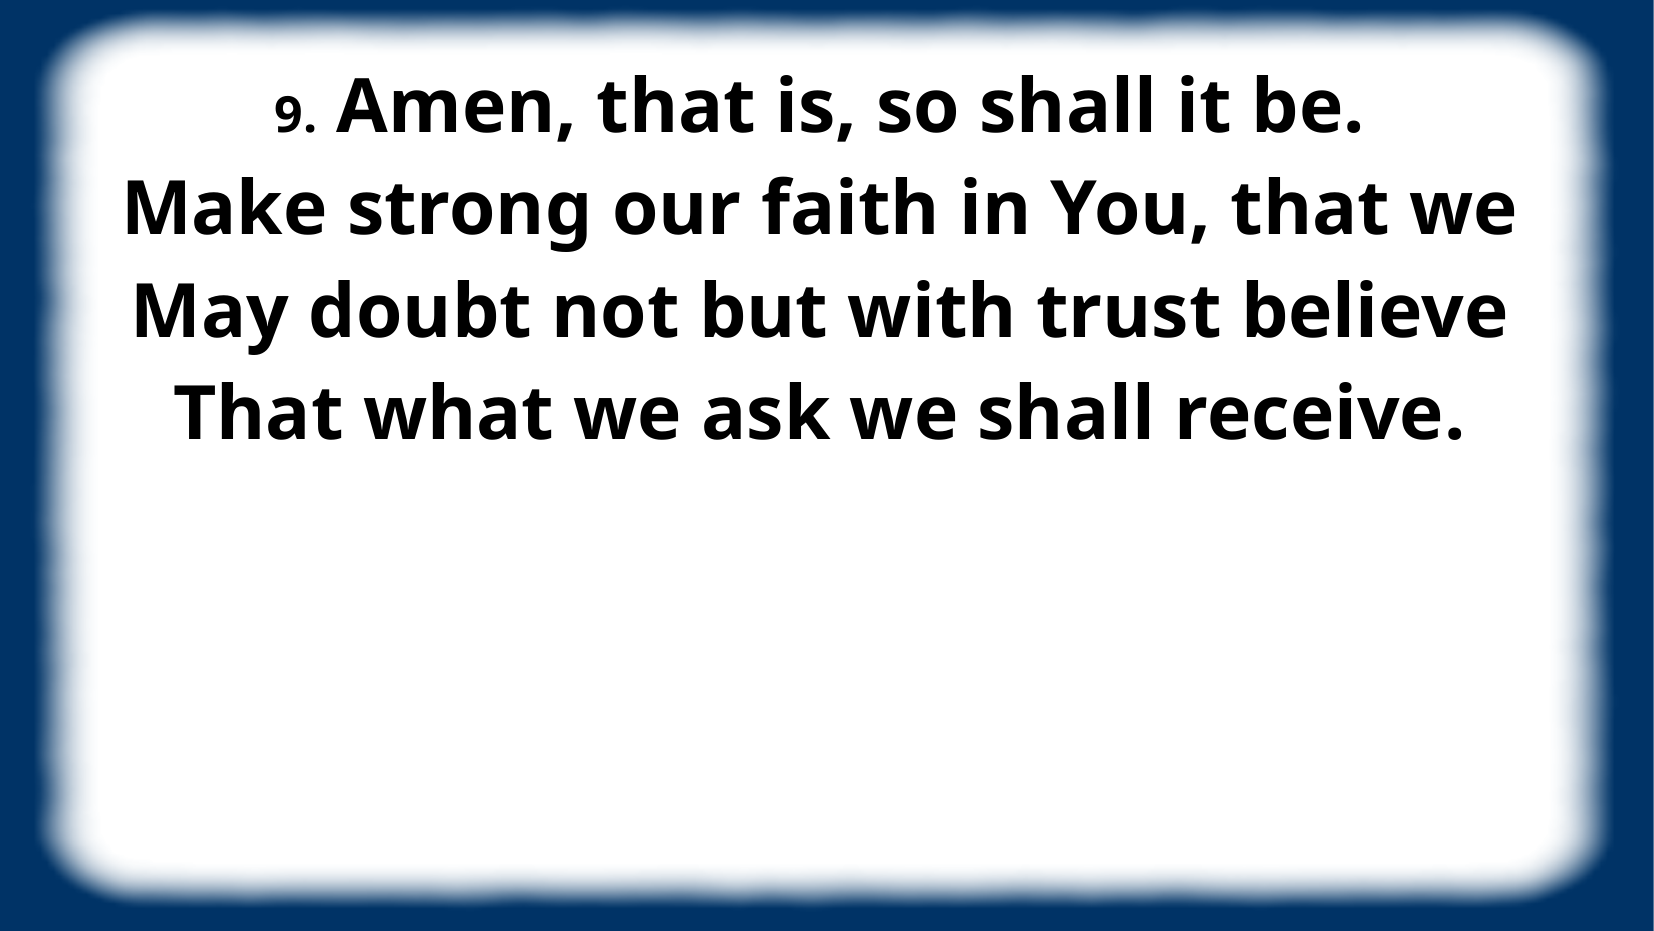

9. Amen, that is, so shall it be.
Make strong our faith in You, that we
May doubt not but with trust believe
That what we ask we shall receive.